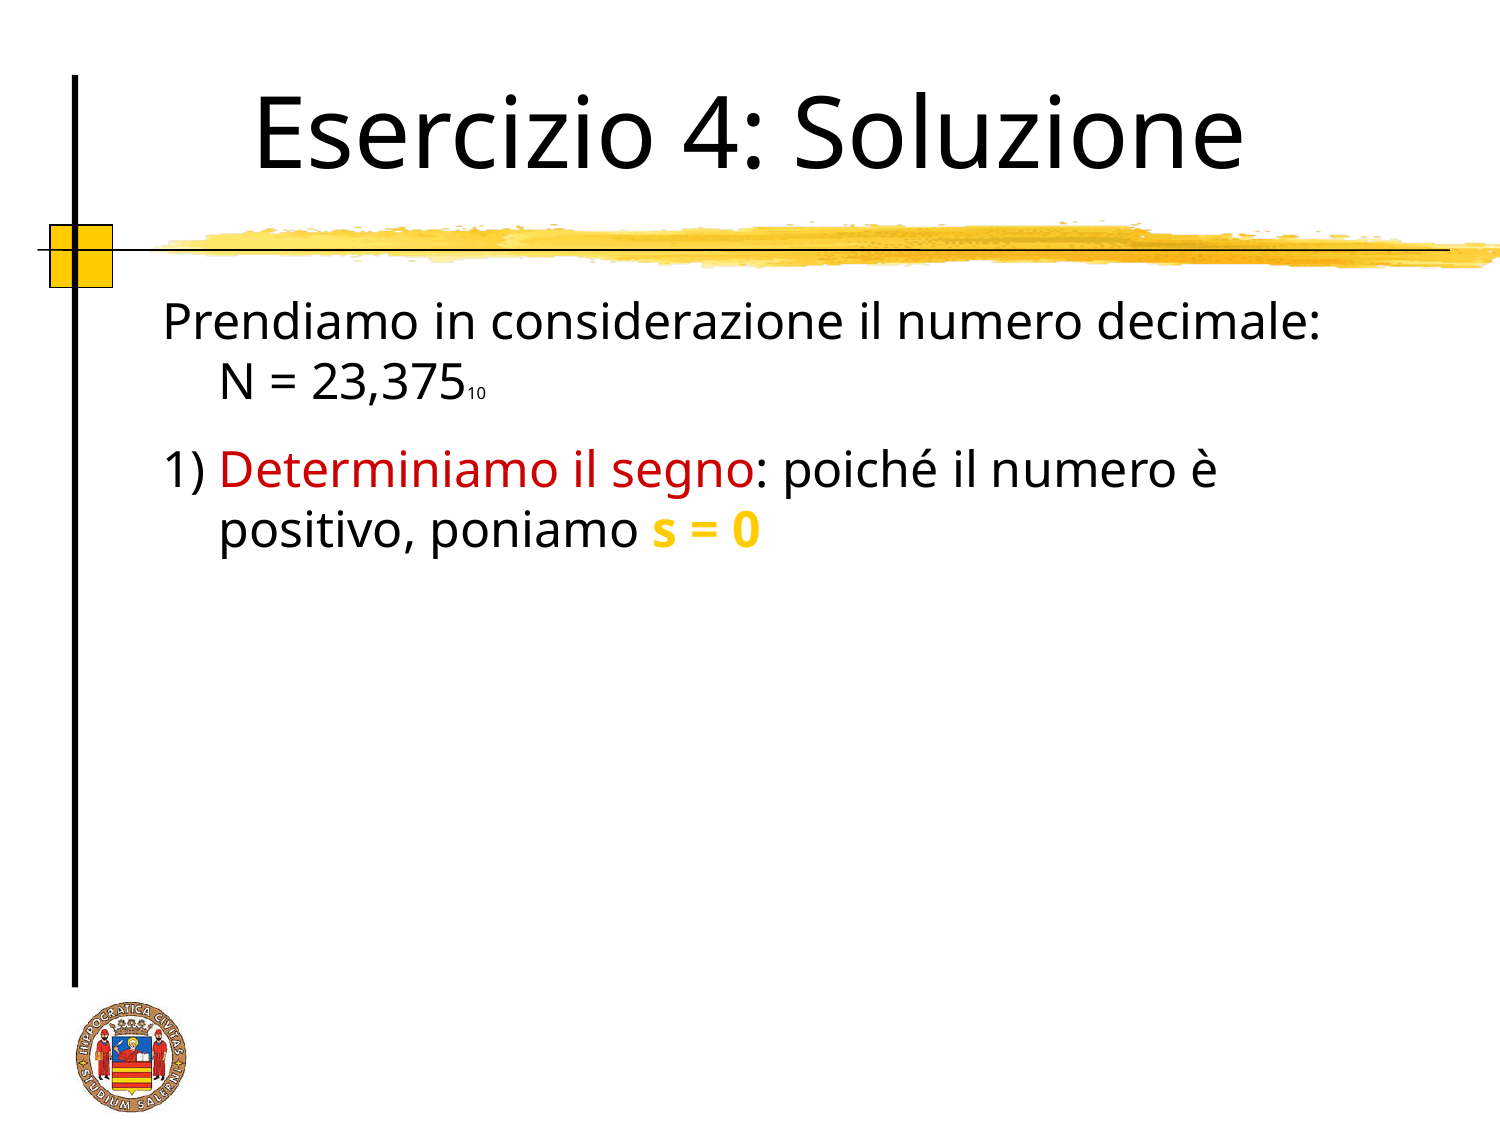

Esercizio 4: Soluzione
# Prendiamo in considerazione il numero decimale: N = 23,37510
1) Determiniamo il segno: poiché il numero è positivo, poniamo s = 0